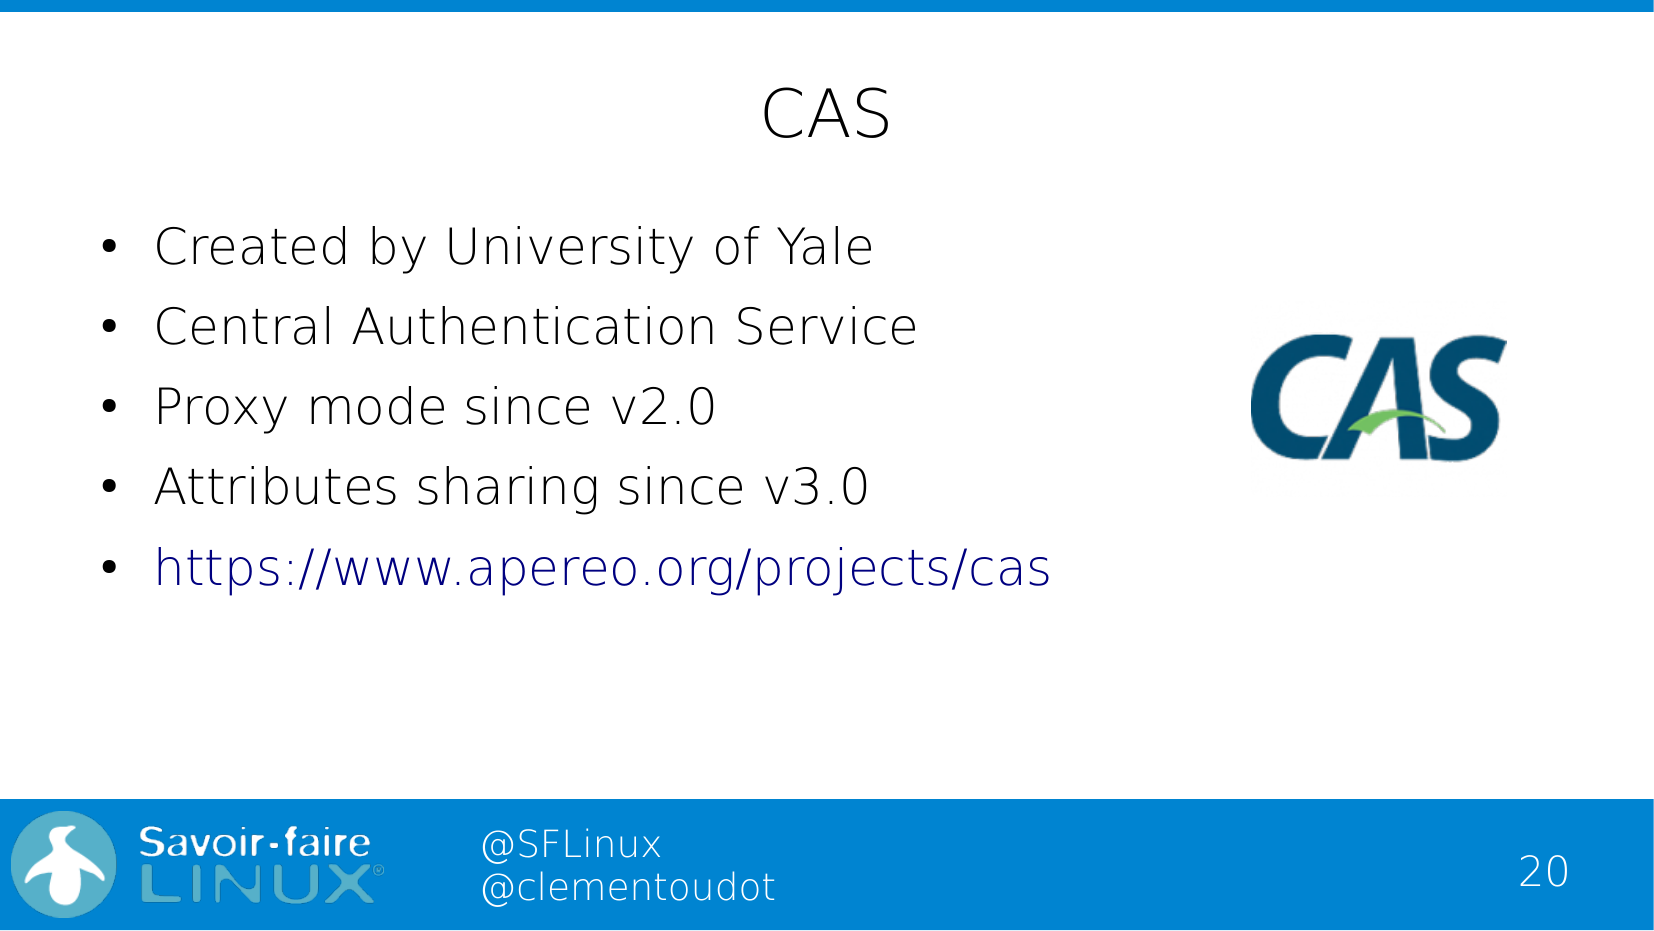

# CAS
Created by University of Yale
Central Authentication Service
Proxy mode since v2.0
Attributes sharing since v3.0
https://www.apereo.org/projects/cas
20